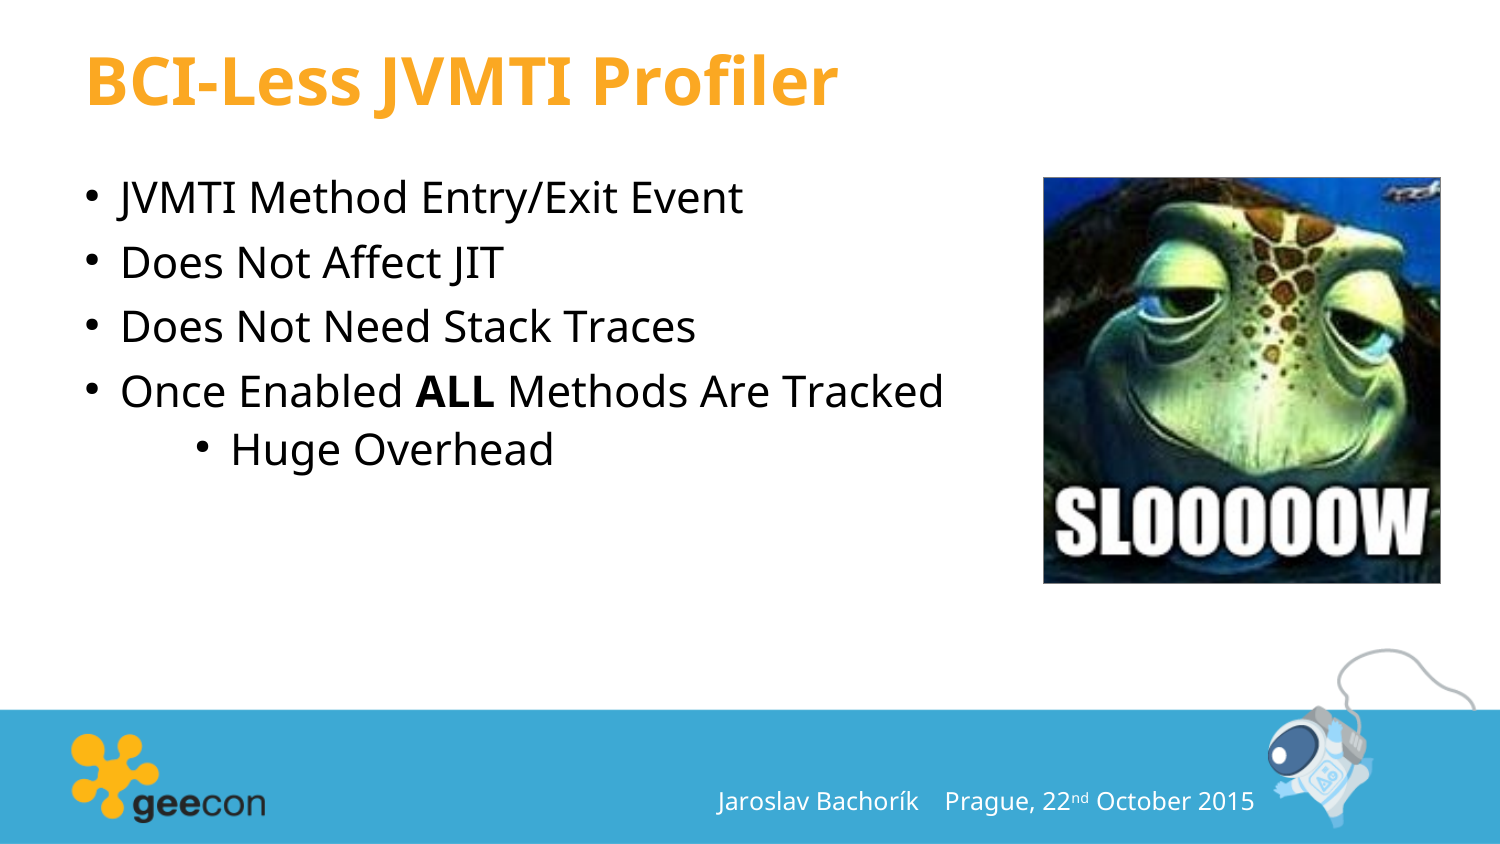

# BCI-Less JVMTI Profiler
JVMTI Method Entry/Exit Event
Does Not Affect JIT
Does Not Need Stack Traces
Once Enabled ALL Methods Are Tracked
Huge Overhead
Jaroslav Bachorík Prague, 22nd October 2015